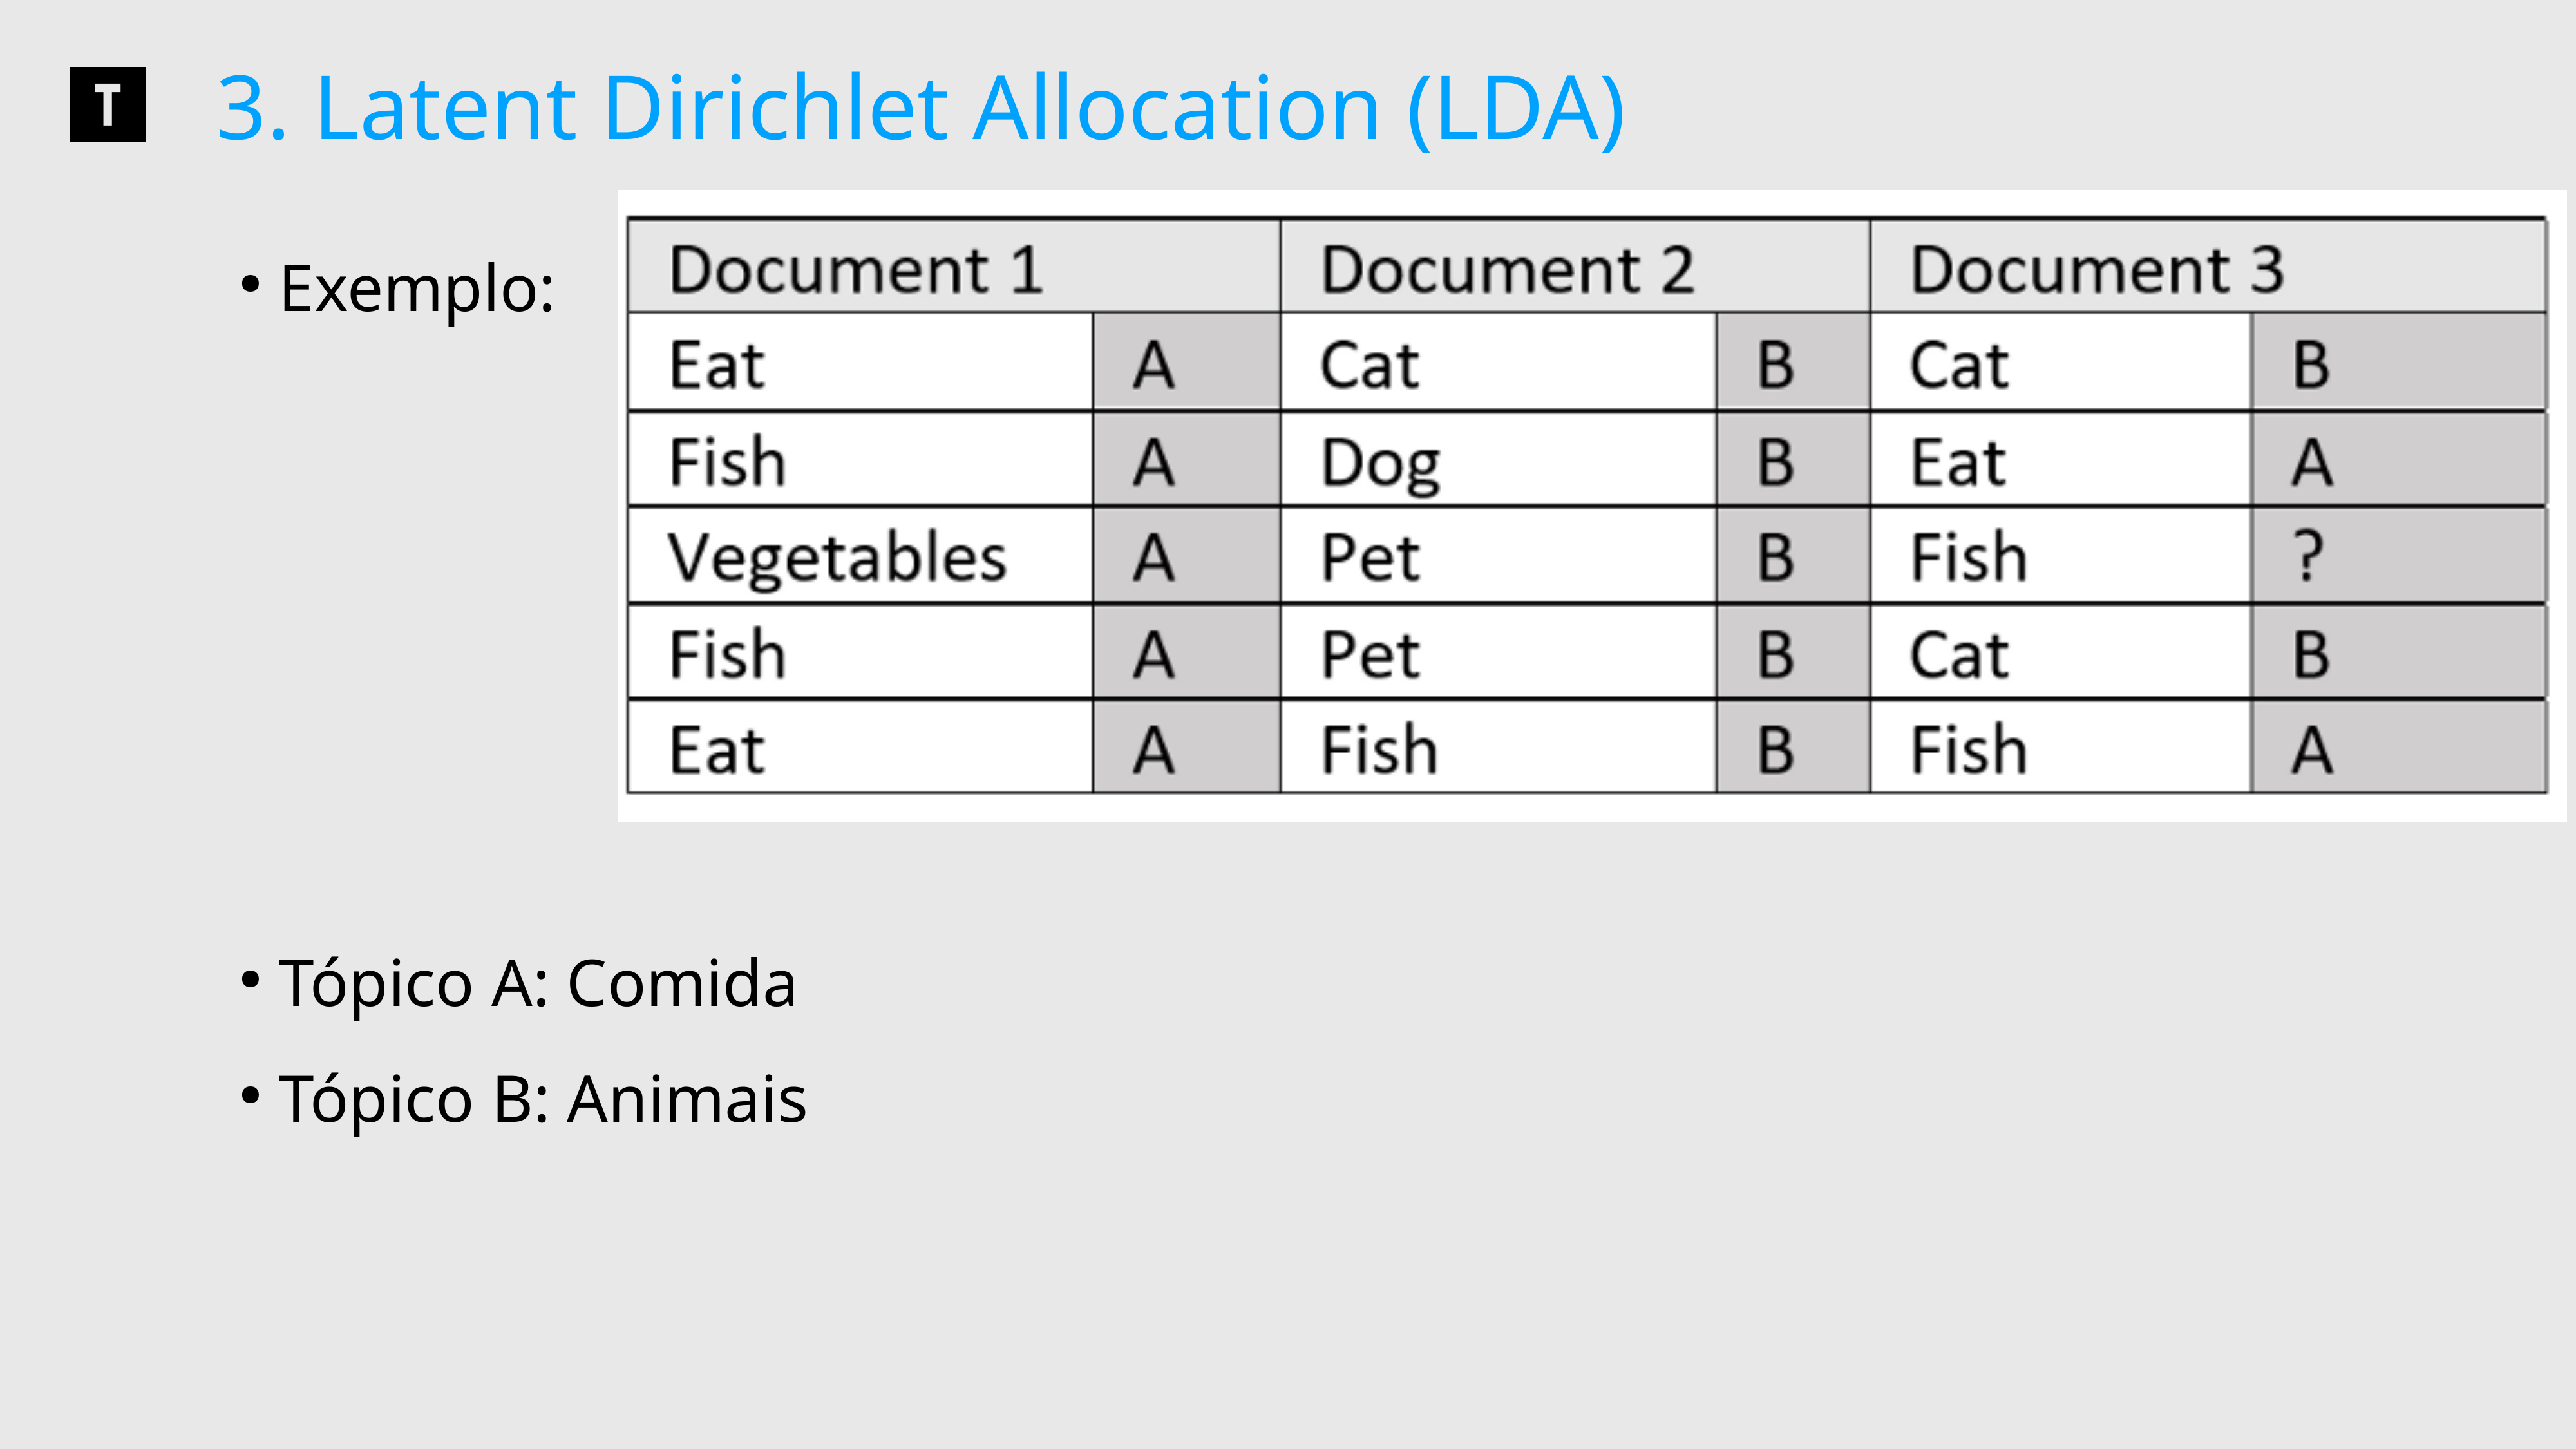

3. Latent Dirichlet Allocation (LDA)
 Exemplo:
 Tópico A: Comida
 Tópico B: Animais